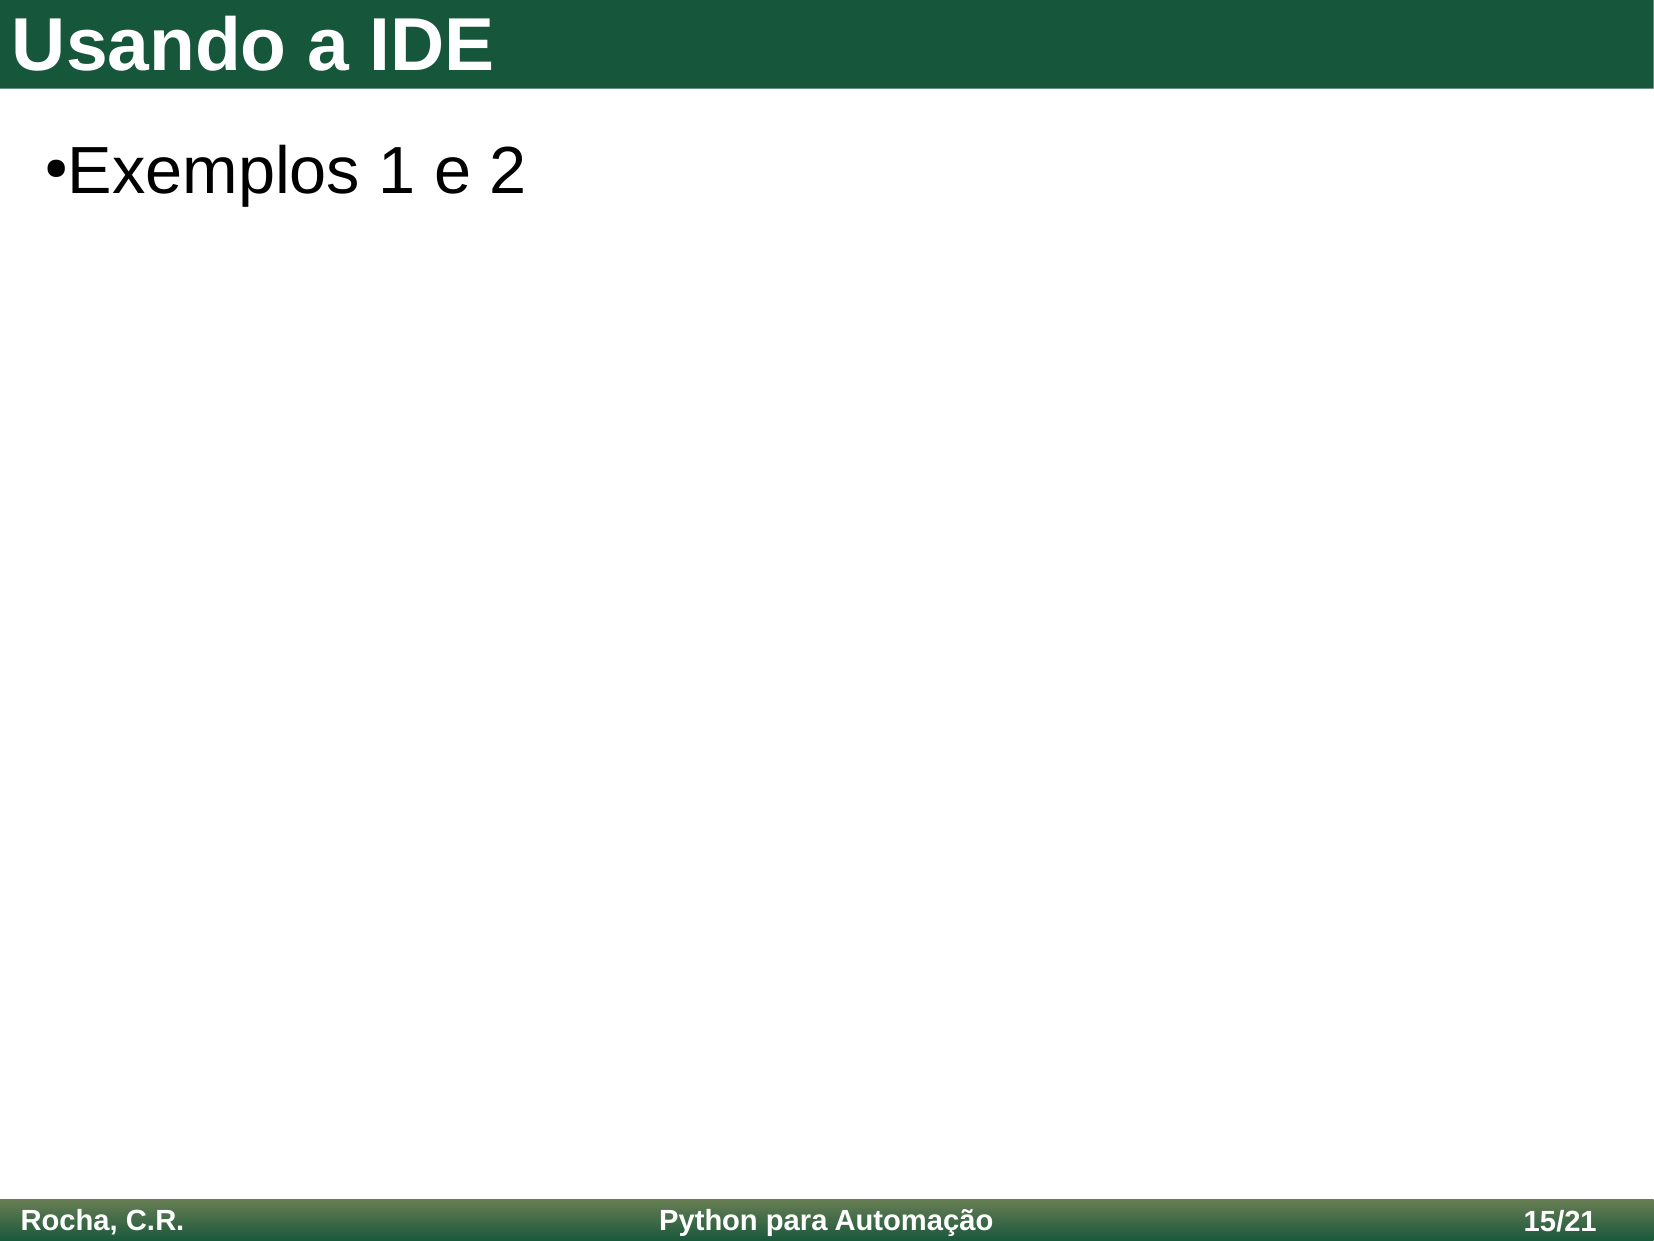

# Usando a IDE
Exemplos 1 e 2